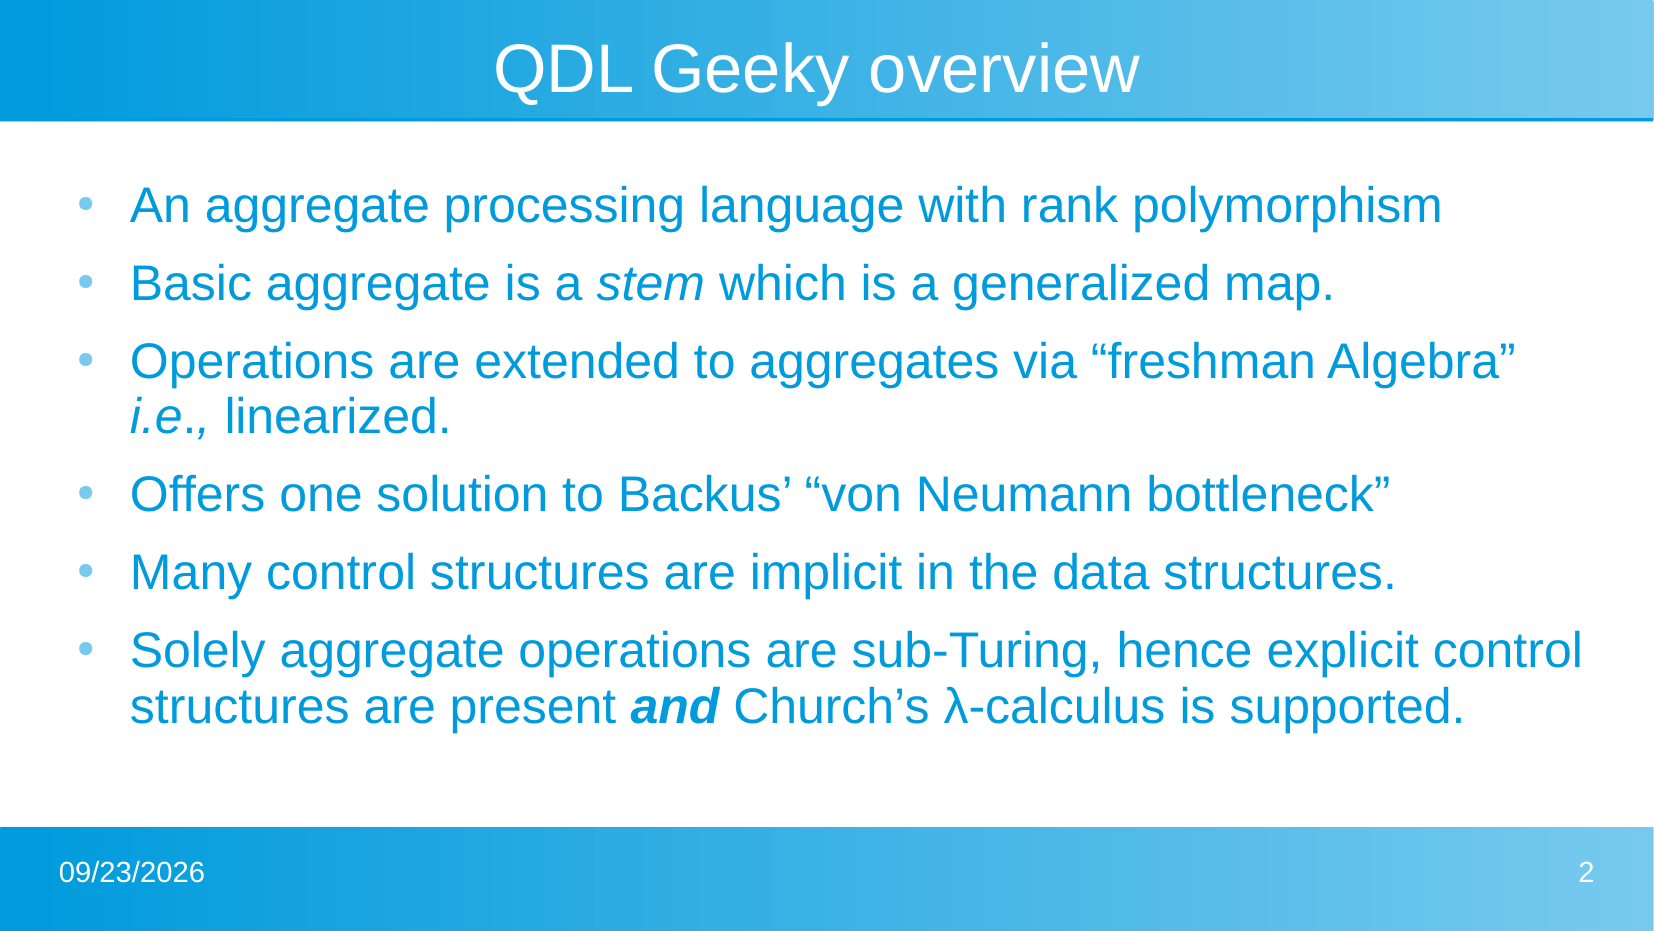

# QDL Geeky overview
An aggregate processing language with rank polymorphism
Basic aggregate is a stem which is a generalized map.
Operations are extended to aggregates via “freshman Algebra” i.e., linearized.
Offers one solution to Backus’ “von Neumann bottleneck”
Many control structures are implicit in the data structures.
Solely aggregate operations are sub-Turing, hence explicit control structures are present and Church’s λ-calculus is supported.
2